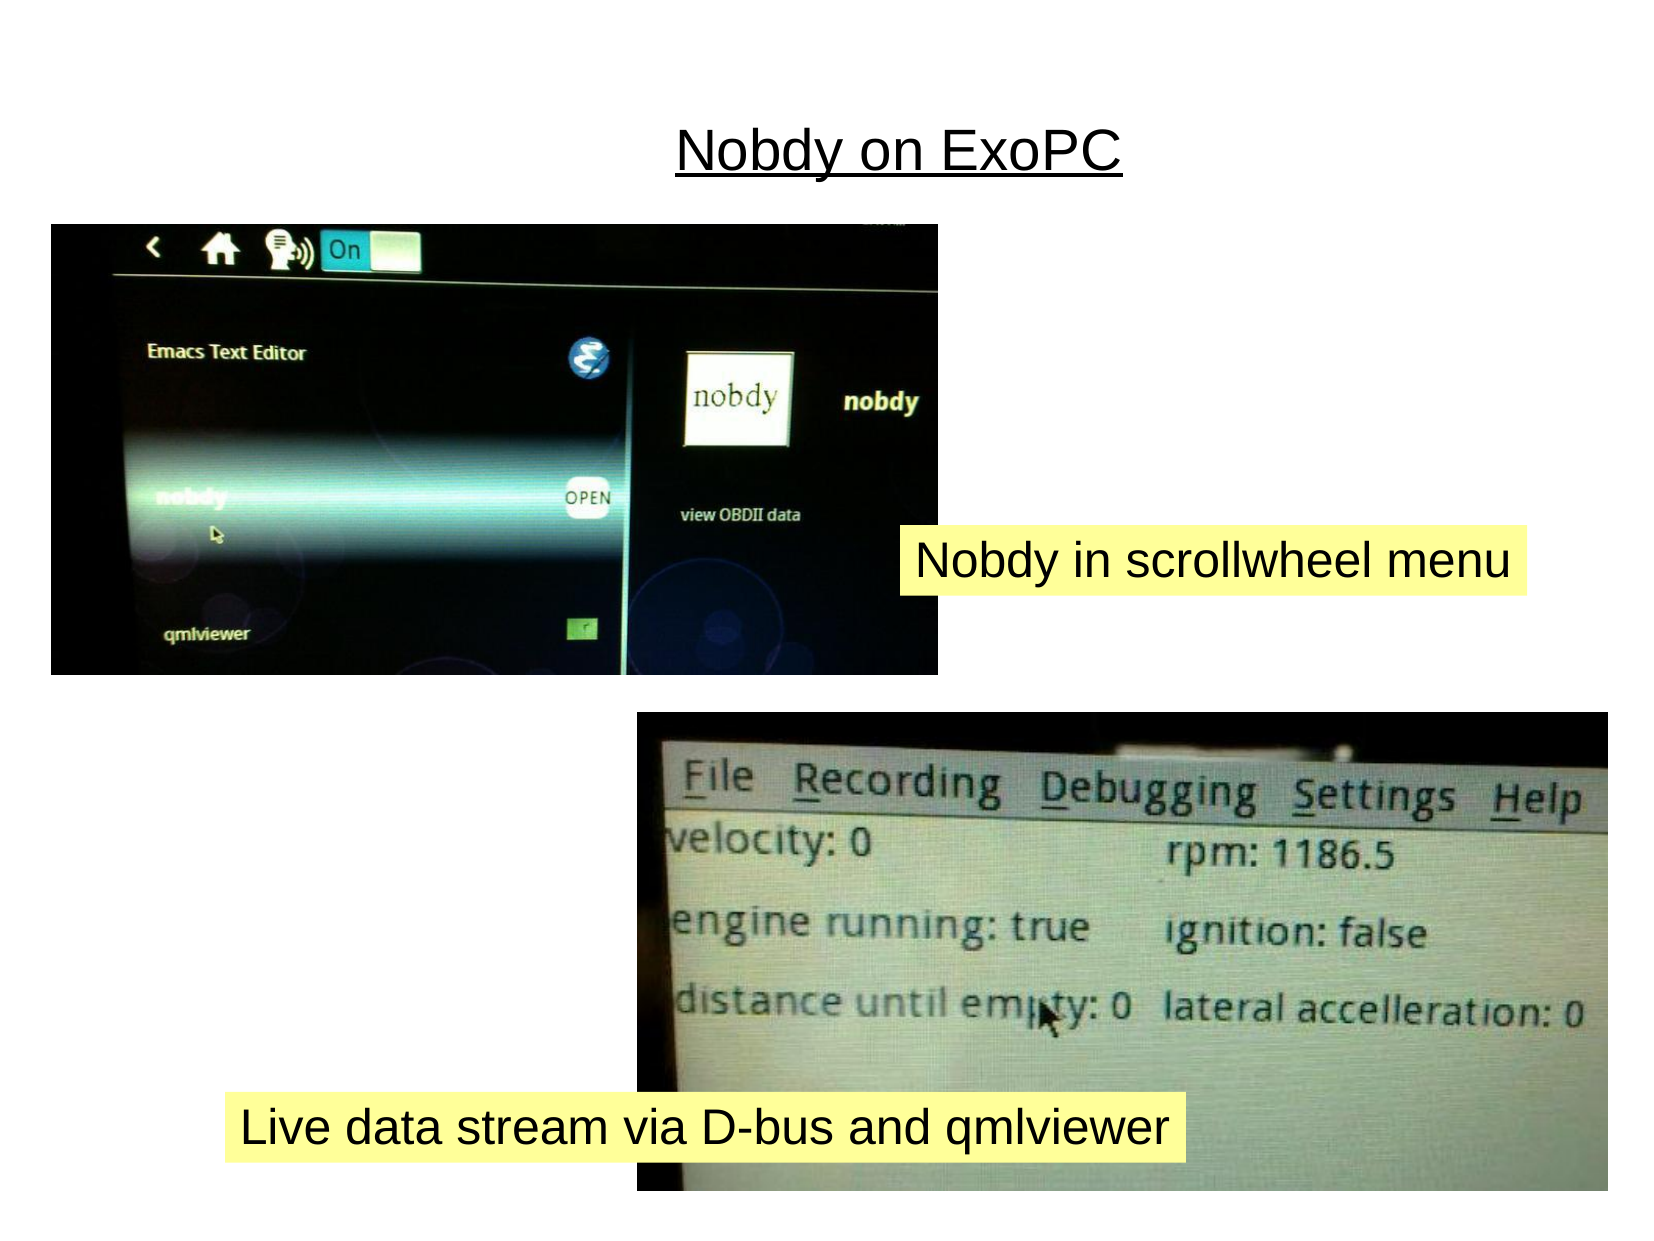

# Nobdy on ExoPC
Nobdy in scrollwheel menu
Live data stream via D-bus and qmlviewer